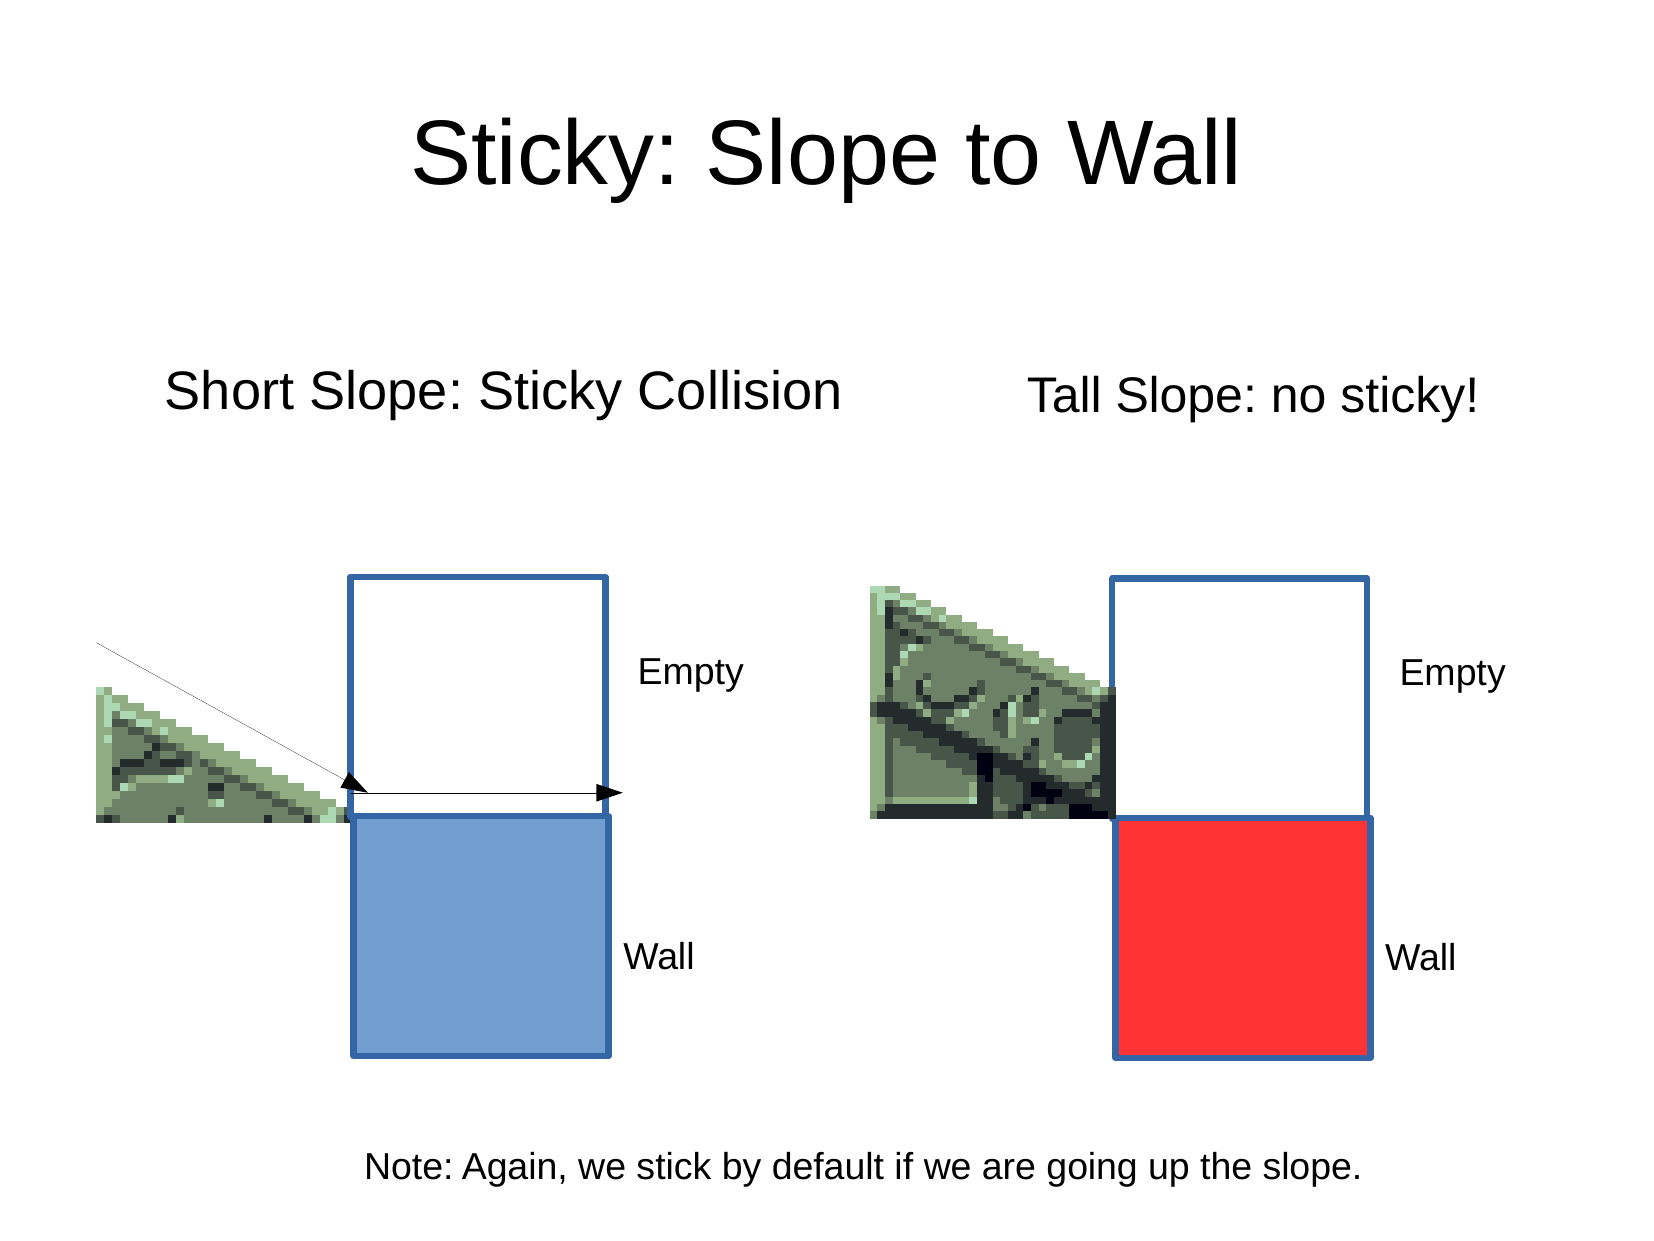

# Sticky: Slope to Wall
Short Slope: Sticky Collision
Tall Slope: no sticky!
Empty
Empty
Wall
Wall
Note: Again, we stick by default if we are going up the slope.